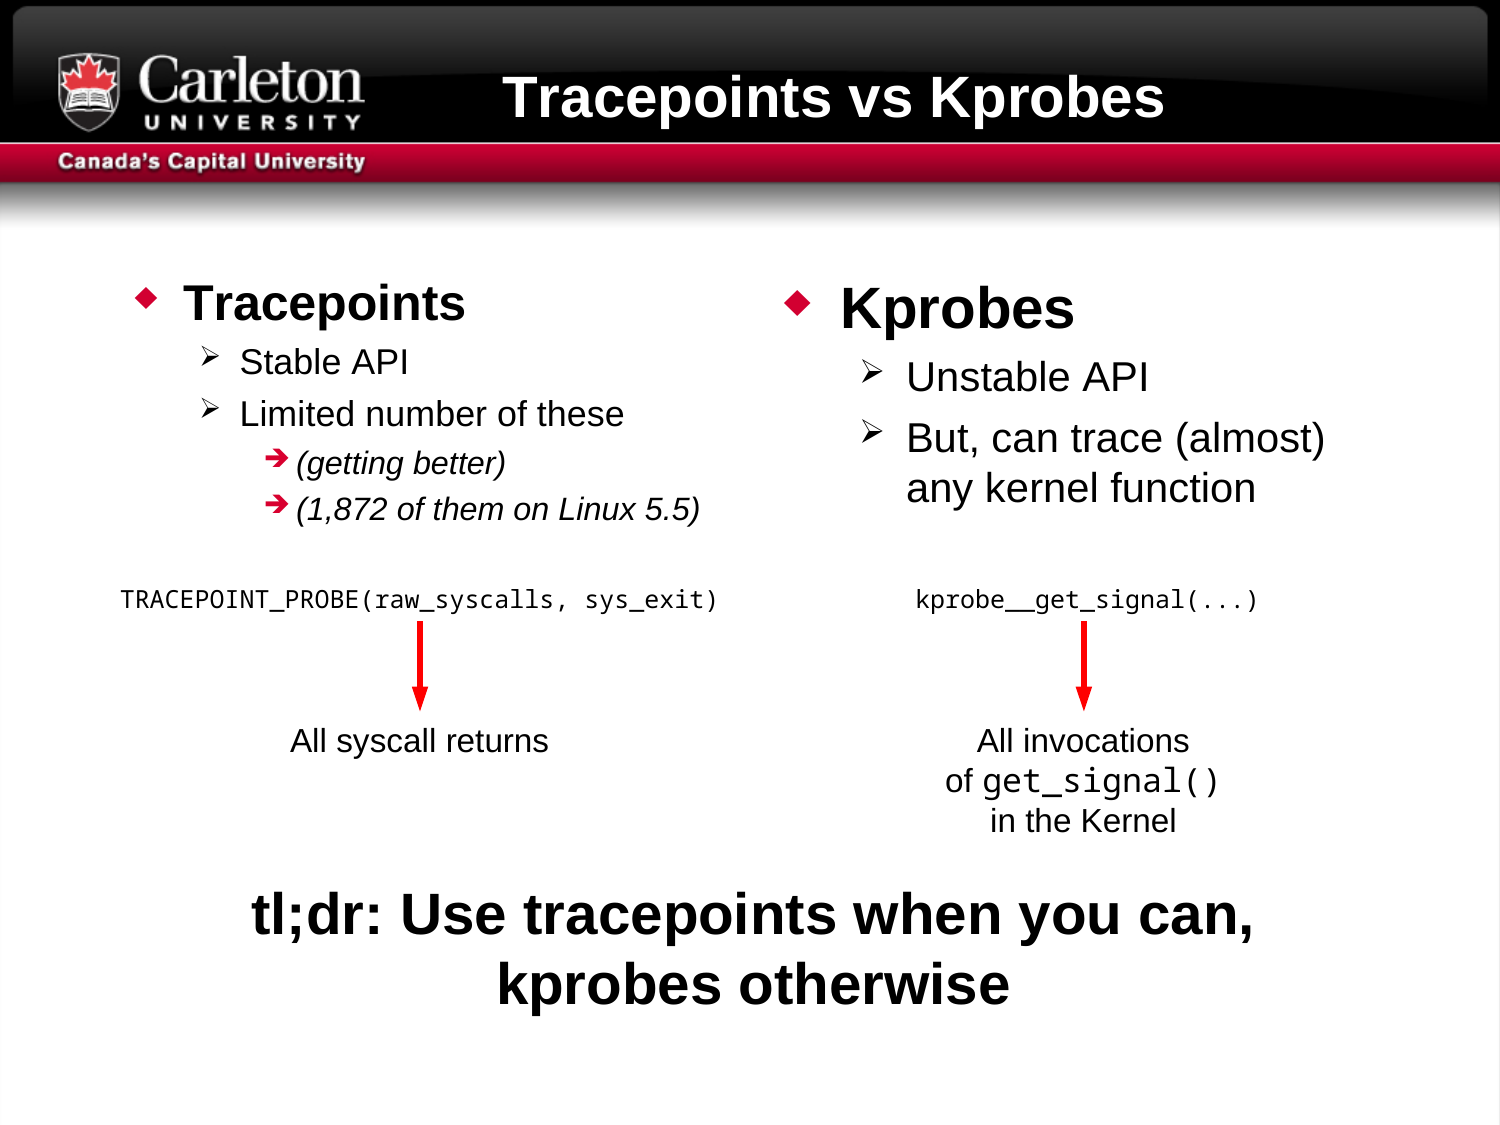

# Tracepoints vs Kprobes
Tracepoints
Stable API
Limited number of these
(getting better)
(1,872 of them on Linux 5.5)
Kprobes
Unstable API
But, can trace (almost) any kernel function
kprobe__get_signal(...)
TRACEPOINT_PROBE(raw_syscalls, sys_exit)
All syscall returns
All invocations
of get_signal()
in the Kernel
tl;dr: Use tracepoints when you can, kprobes otherwise